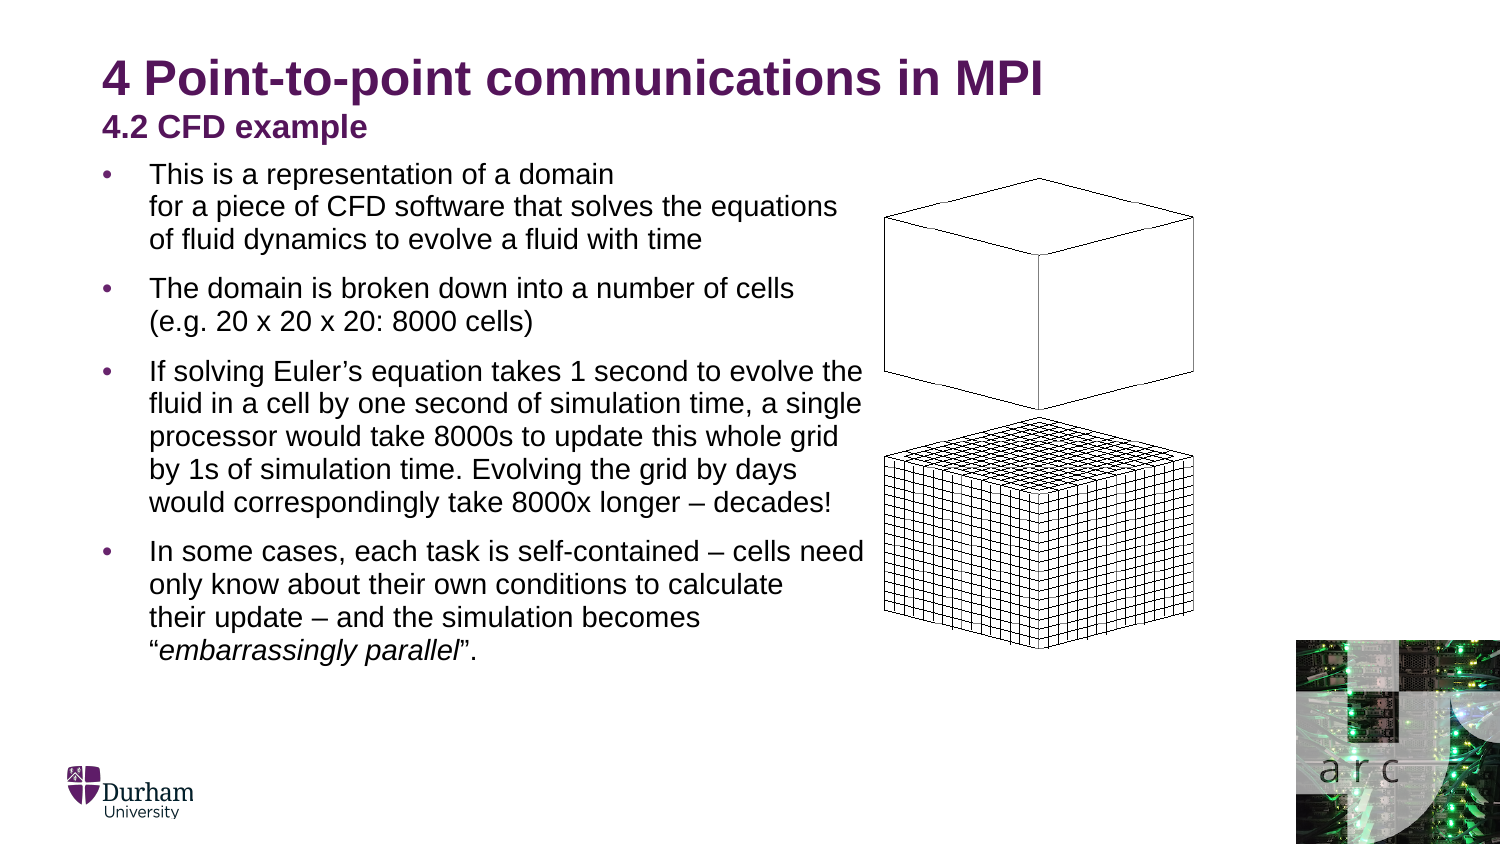

# 4 Point-to-point communications in MPI
4.2 CFD example
This is a representation of a domain
for a piece of CFD software that solves the equations
of fluid dynamics to evolve a fluid with time
The domain is broken down into a number of cells
(e.g. 20 x 20 x 20: 8000 cells)
If solving Euler’s equation takes 1 second to evolve the
fluid in a cell by one second of simulation time, a single
processor would take 8000s to update this whole grid
by 1s of simulation time. Evolving the grid by days
would correspondingly take 8000x longer – decades!
In some cases, each task is self-contained – cells need
only know about their own conditions to calculate
their update – and the simulation becomes
“embarrassingly parallel”.